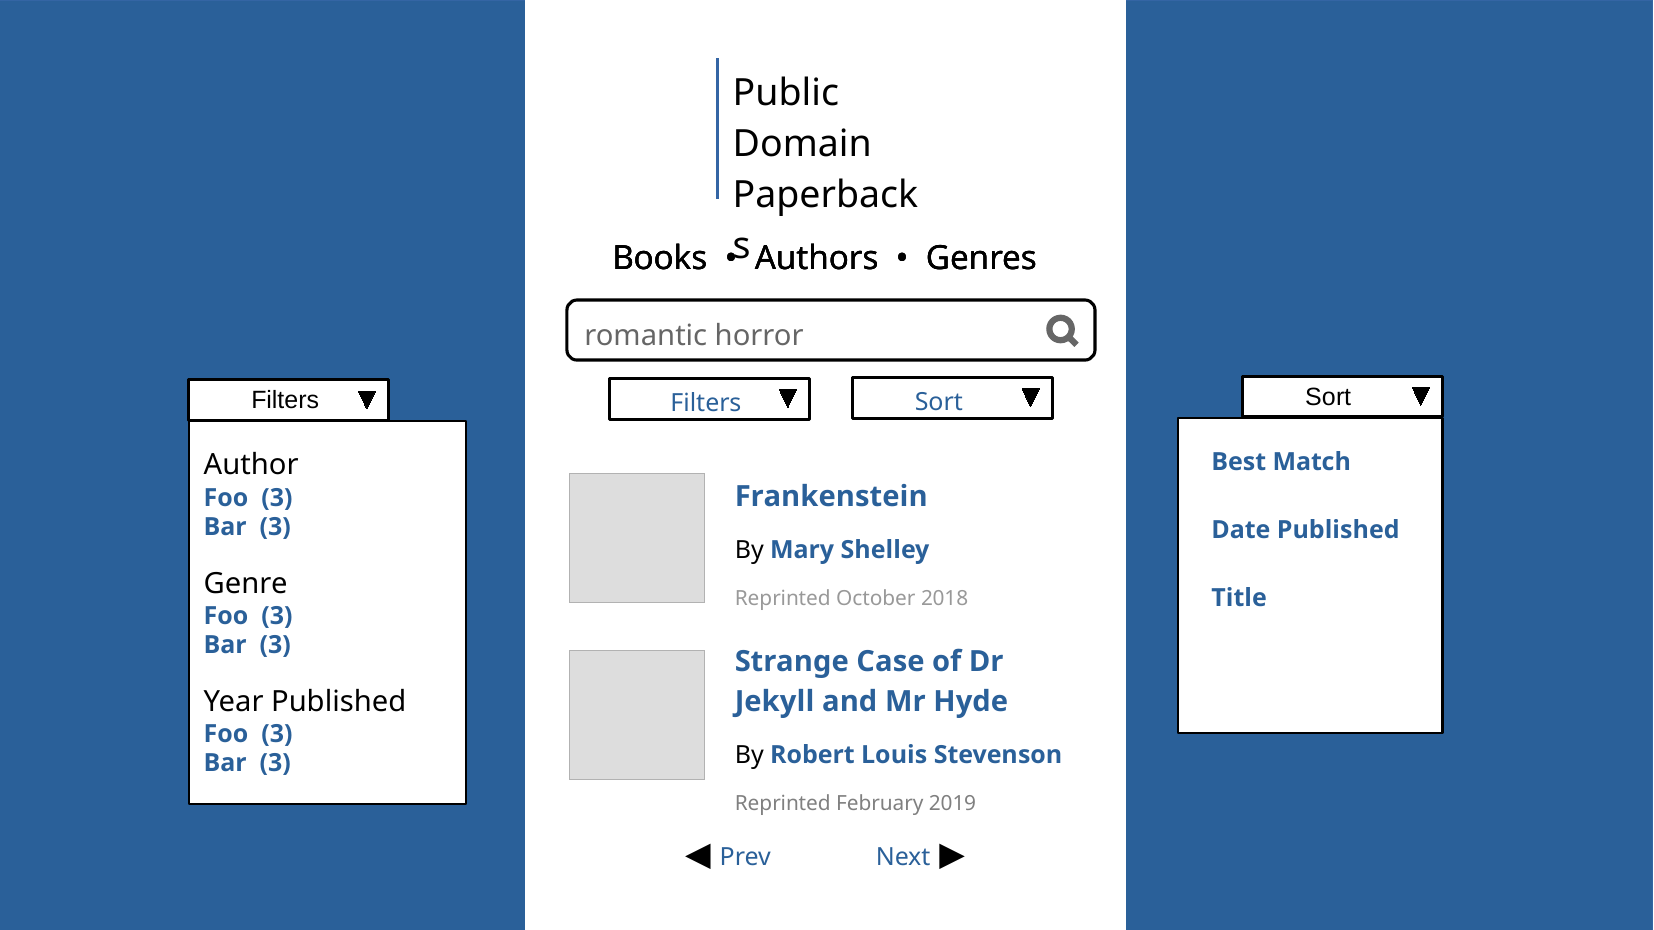

Public
Domain
Paperbacks
Books • Authors • Genres
Books • Authors • Genres
Books • Authors • Genres
romantic horror
Sort
Best Match
Date Published
Title
Sort
Filters
Filters
Author
Foo (3)
Bar (3)
Genre
Foo (3)
Bar (3)
Year Published
Foo (3)
Bar (3)
Frankenstein
By Mary Shelley
Reprinted October 2018
Strange Case of Dr Jekyll and Mr Hyde
By Robert Louis Stevenson
Reprinted February 2019
◀ Prev Next ▶